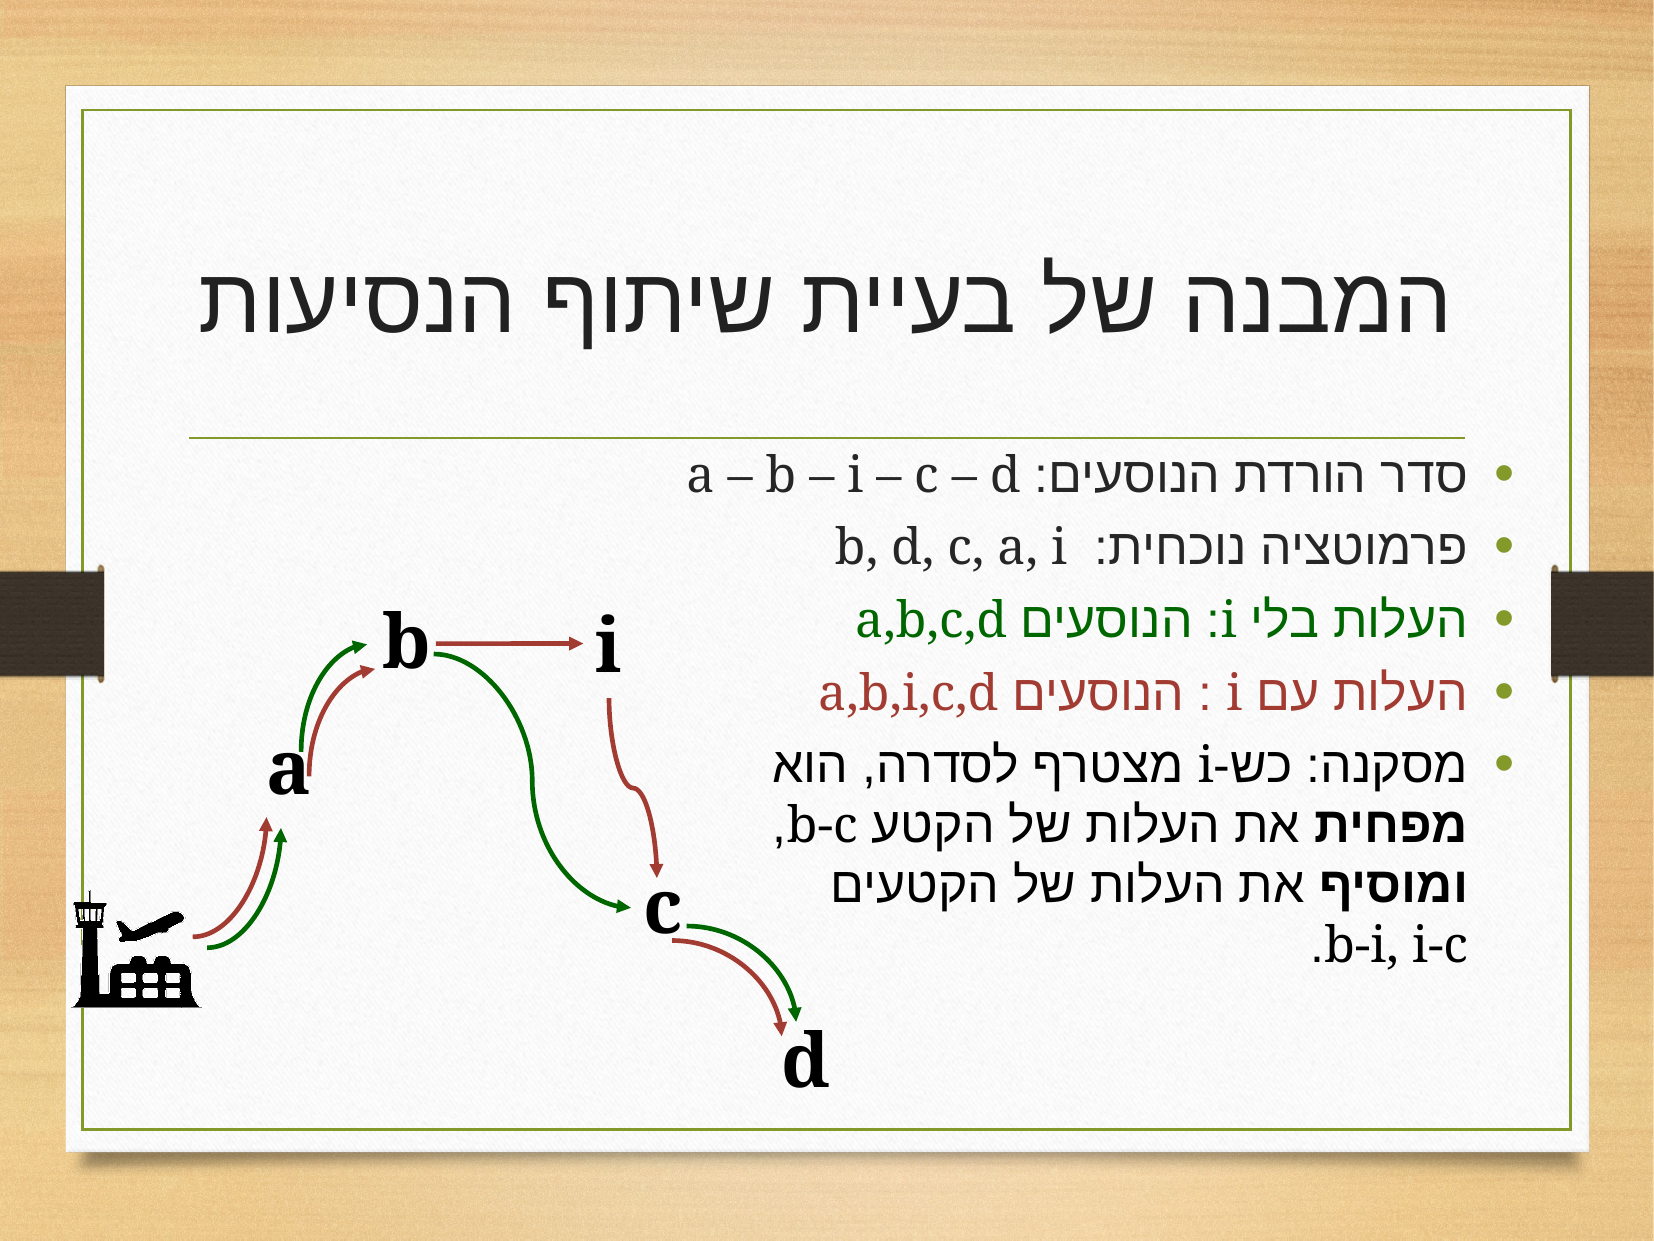

# המבנה של בעיית שיתוף הנסיעות
סדר הורדת הנוסעים: a – b – i – c – d
פרמוטציה נוכחית: b, d, c, a, i
העלות בלי i: הנוסעים a,b,c,d
העלות עם i : הנוסעים a,b,i,c,d
מסקנה: כש-i מצטרף לסדרה, הוא
מפחית את העלות של הקטע b-c,
ומוסיף את העלות של הקטעים
b-i, i-c.
b
i
a
c
d